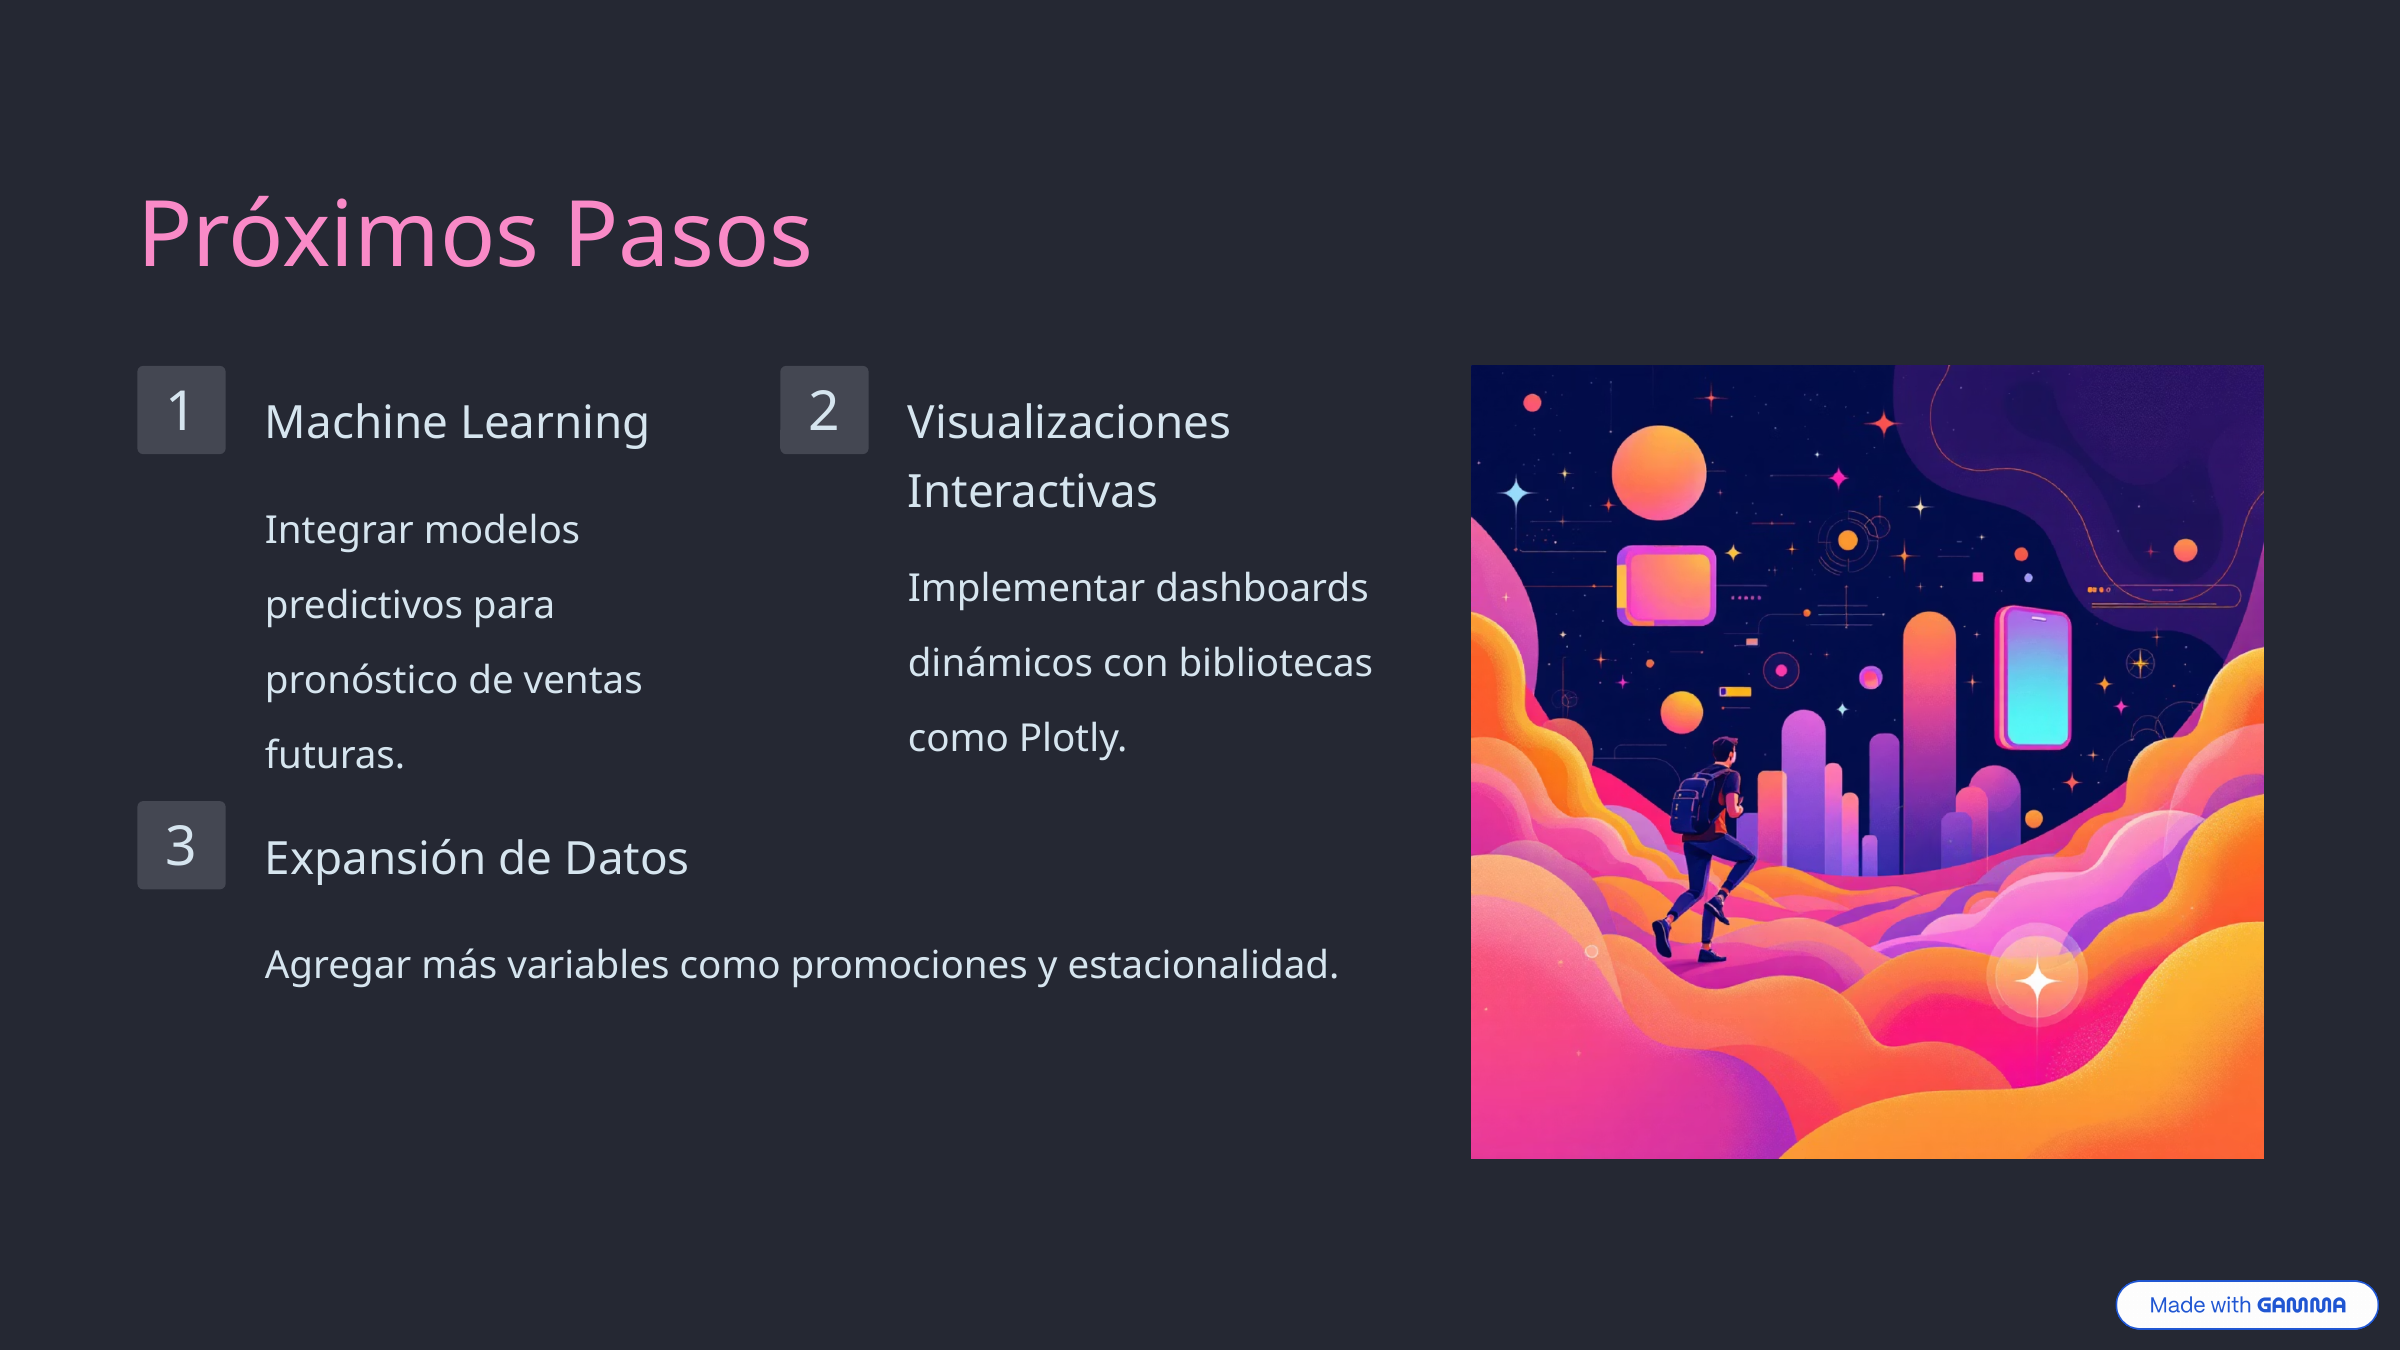

Próximos Pasos
1
2
Machine Learning
Visualizaciones Interactivas
Integrar modelos predictivos para pronóstico de ventas futuras.
Implementar dashboards dinámicos con bibliotecas como Plotly.
3
Expansión de Datos
Agregar más variables como promociones y estacionalidad.